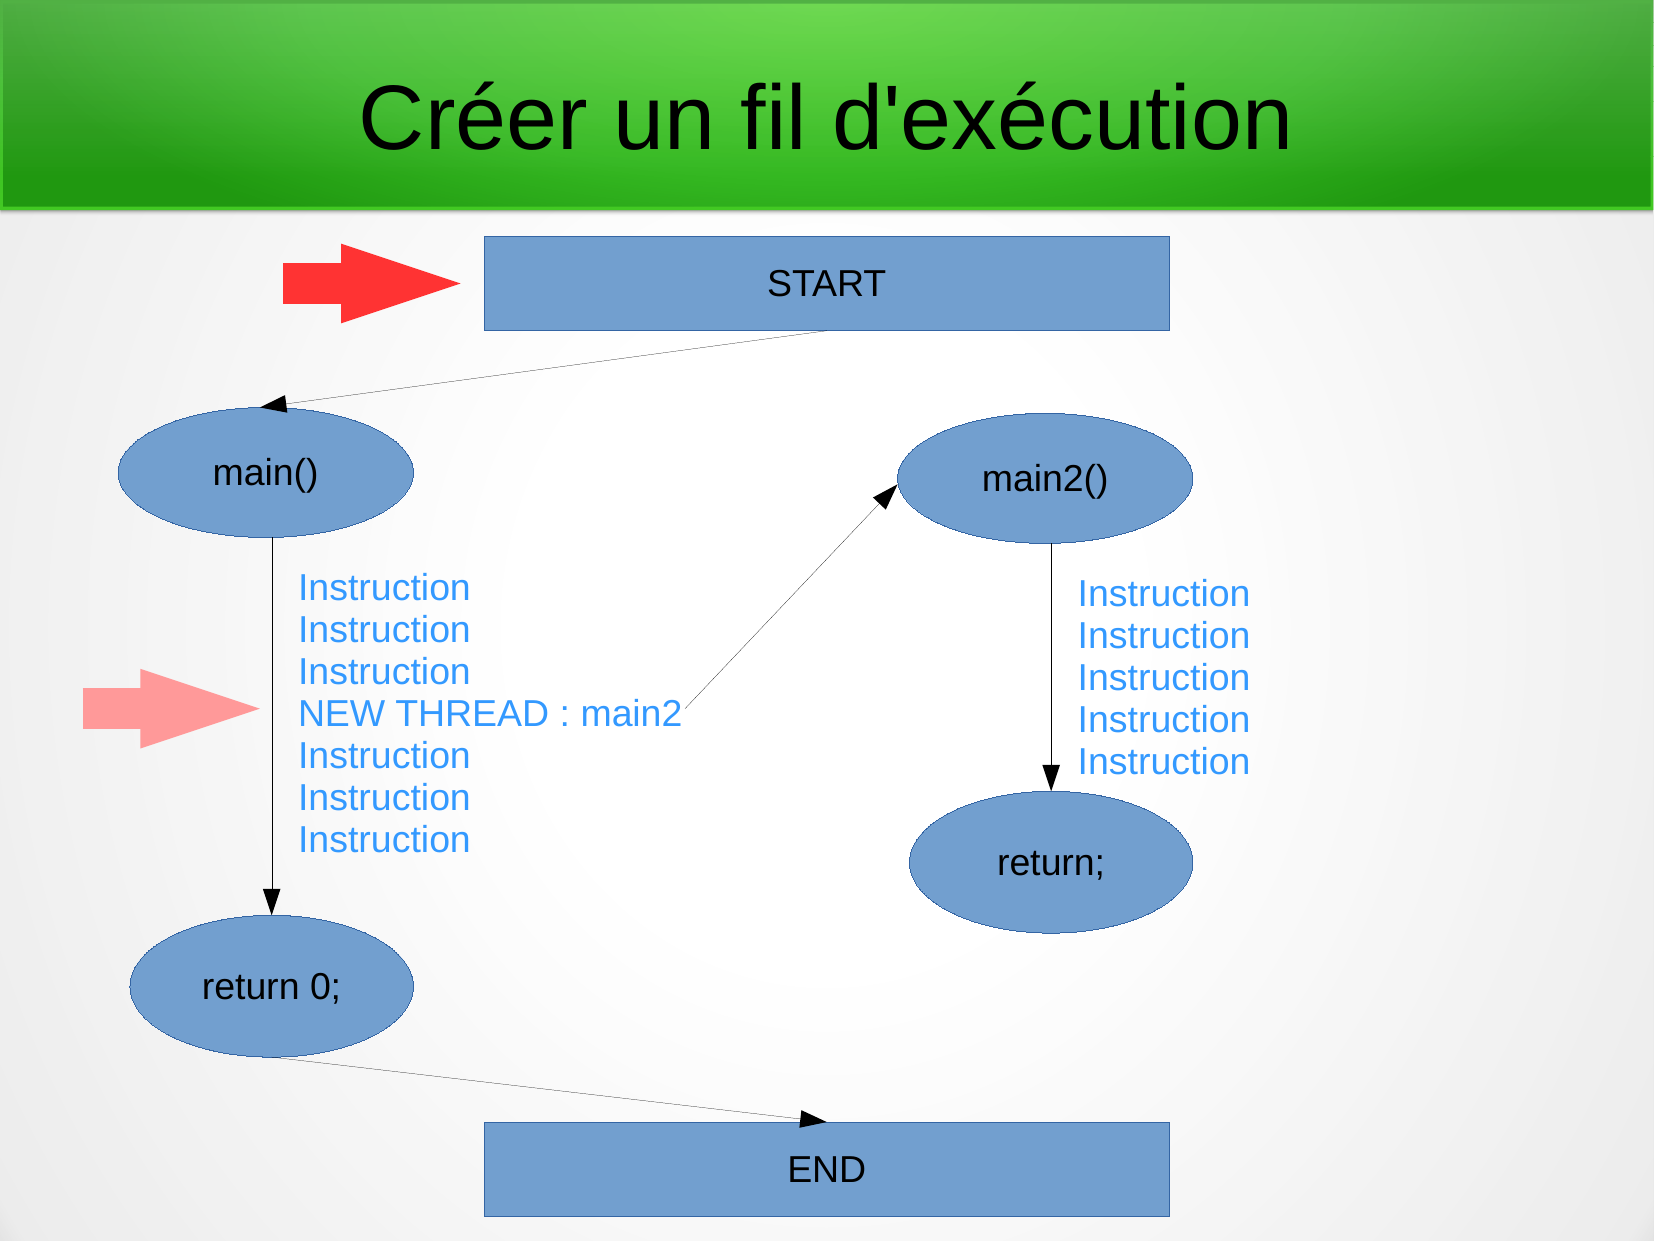

# Créer un fil d'exécution
START
main()
main2()
Instruction
Instruction
Instruction
NEW THREAD : main2
Instruction
Instruction
Instruction
Instruction
Instruction
Instruction
Instruction
Instruction
return;
return 0;
END